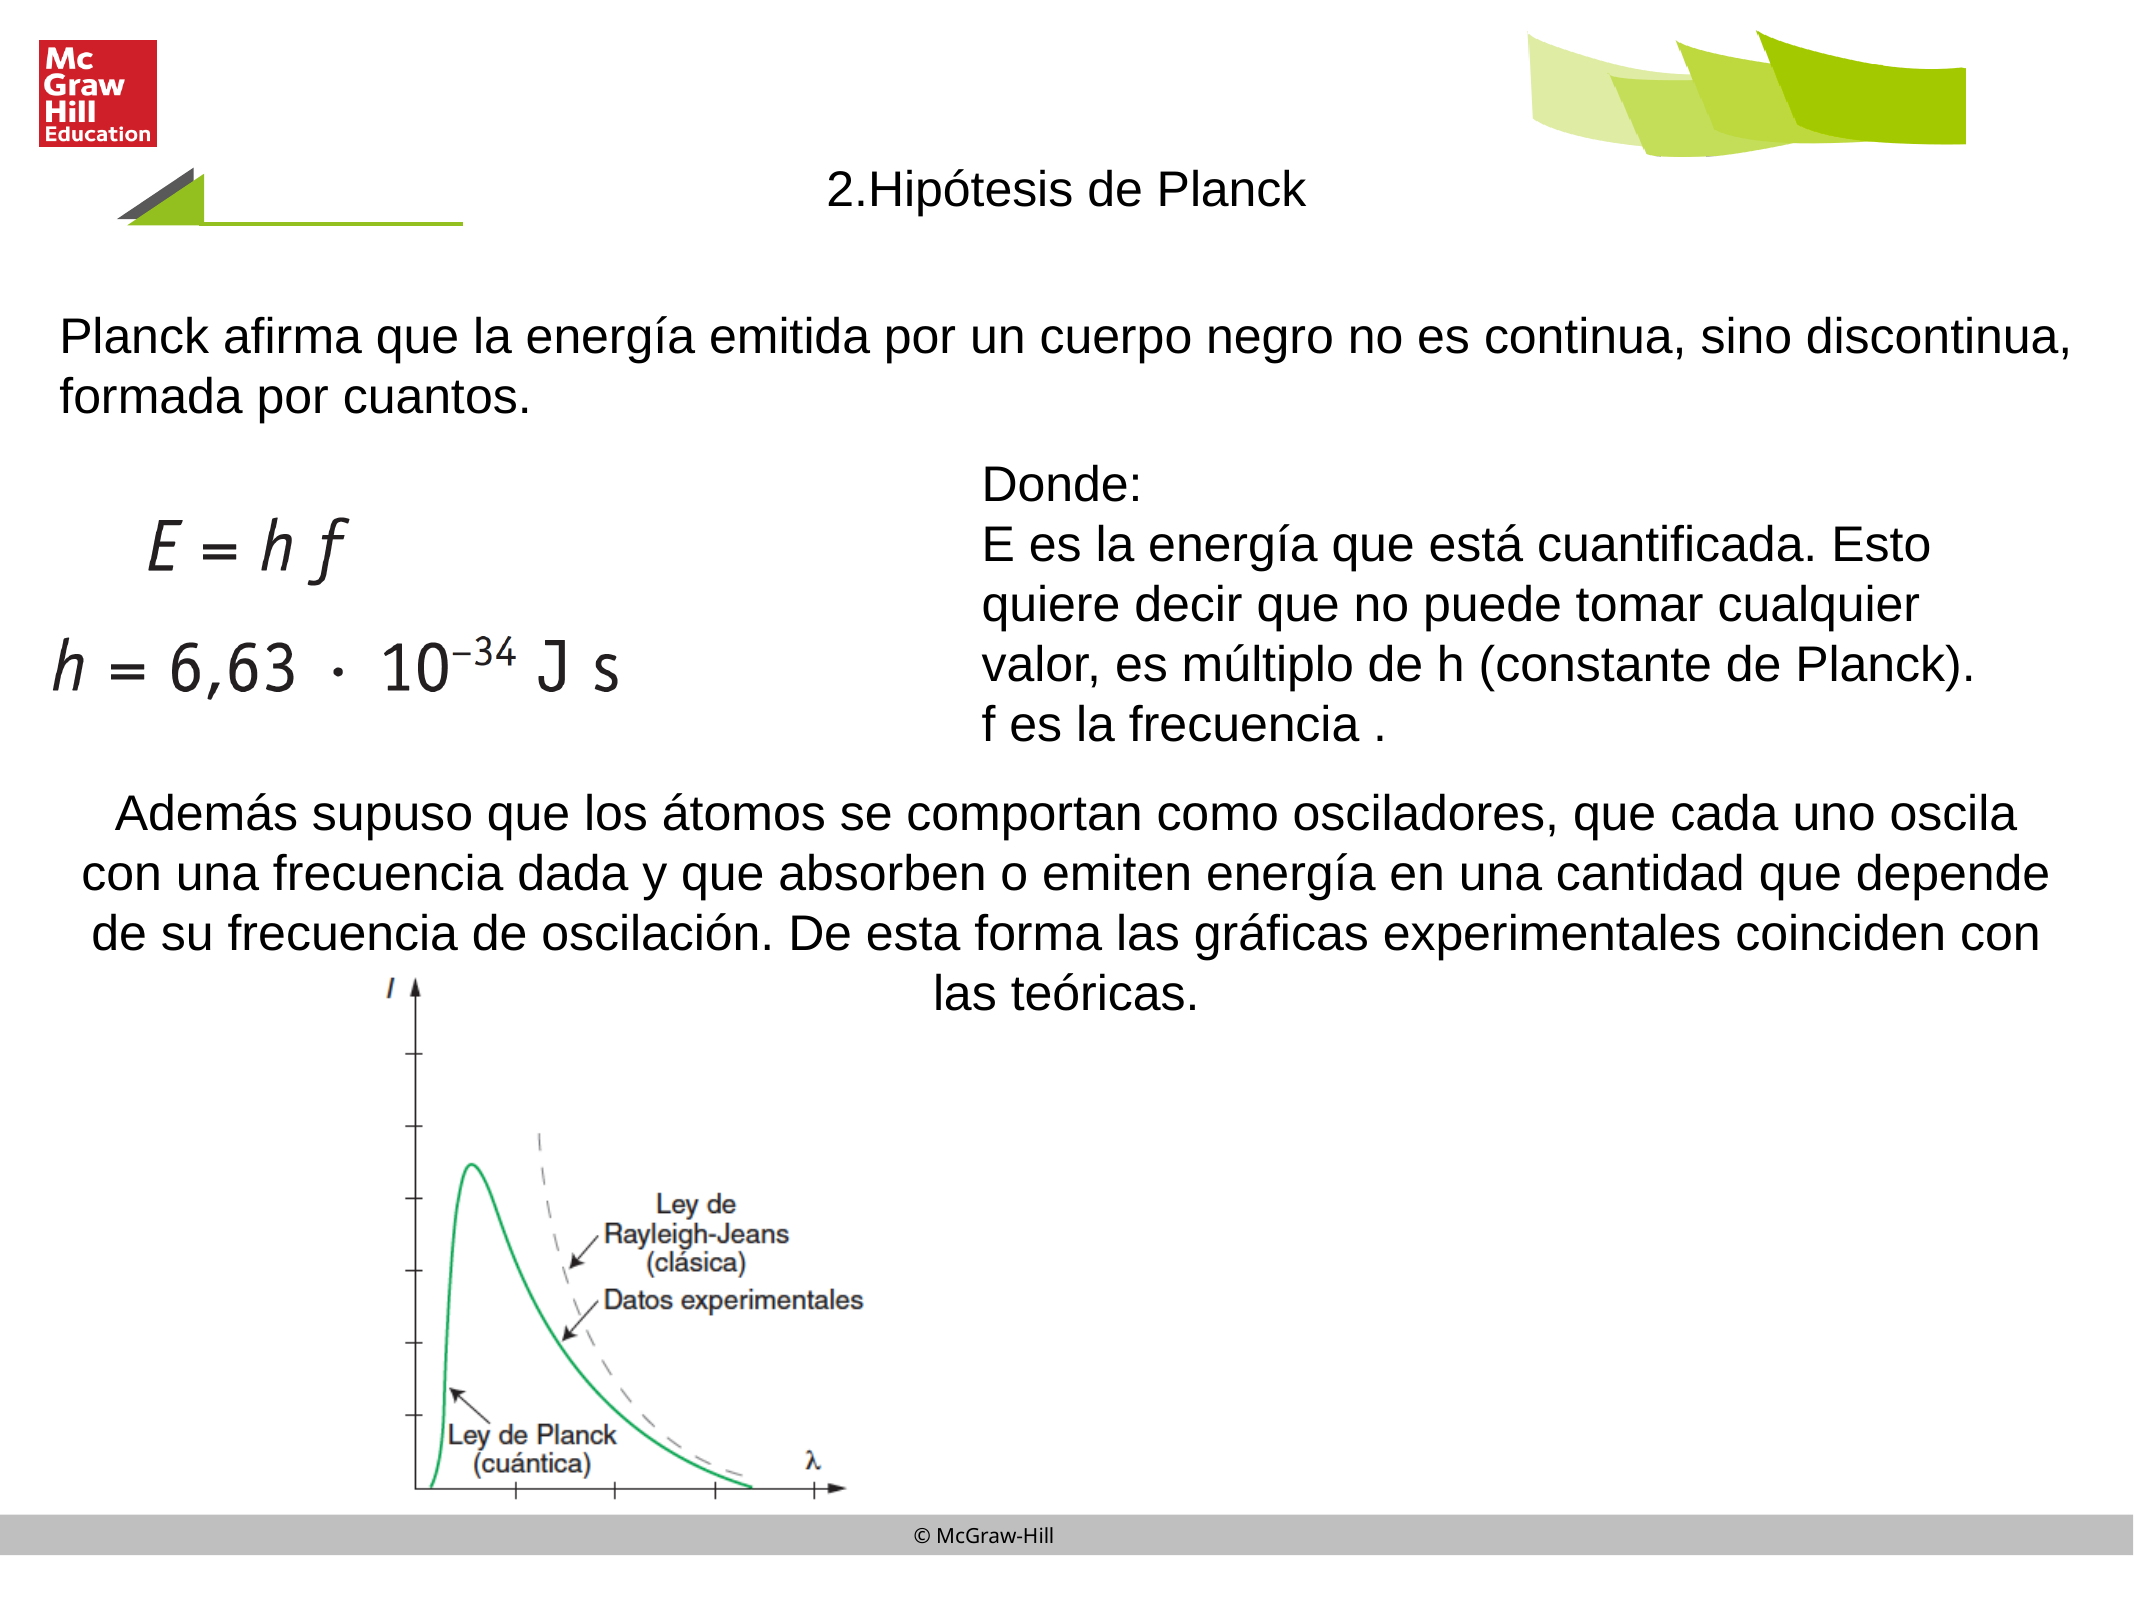

2.Hipótesis de Planck
Planck afirma que la energía emitida por un cuerpo negro no es continua, sino discontinua,
formada por cuantos.
Donde:
E es la energía que está cuantificada. Esto quiere decir que no puede tomar cualquier valor, es múltiplo de h (constante de Planck).
f es la frecuencia .
Además supuso que los átomos se comportan como osciladores, que cada uno oscila con una frecuencia dada y que absorben o emiten energía en una cantidad que depende de su frecuencia de oscilación. De esta forma las gráficas experimentales coinciden con las teóricas.
© McGraw-Hill